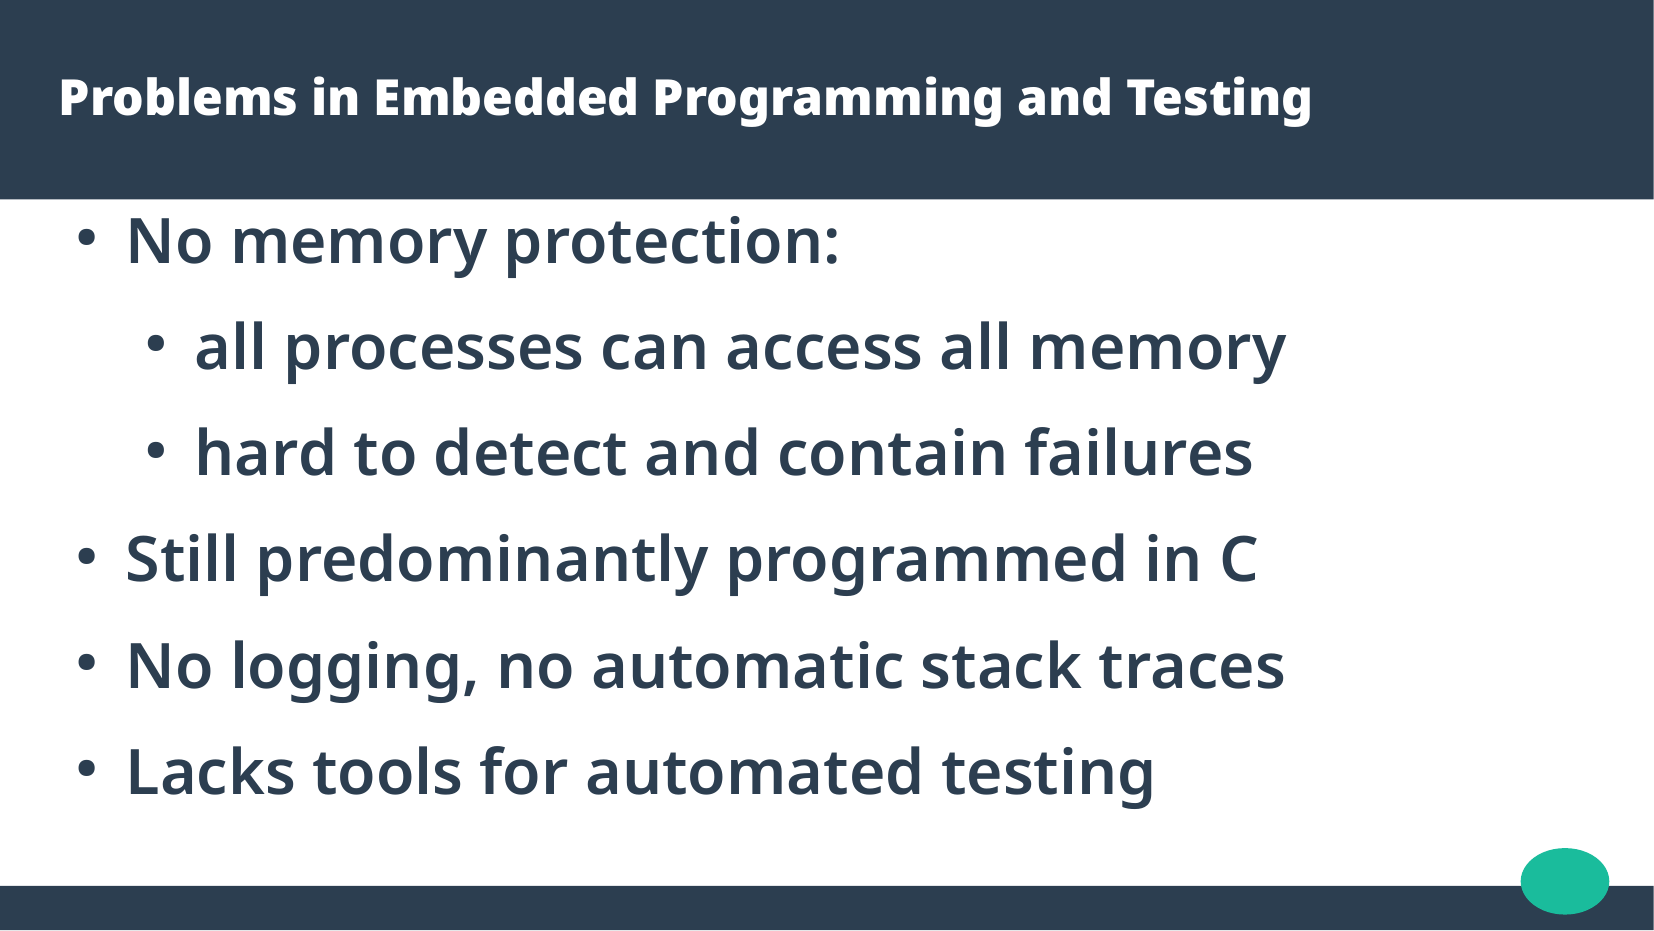

# Problems in Embedded Programming and Testing
No memory protection:
all processes can access all memory
hard to detect and contain failures
Still predominantly programmed in C
No logging, no automatic stack traces
Lacks tools for automated testing